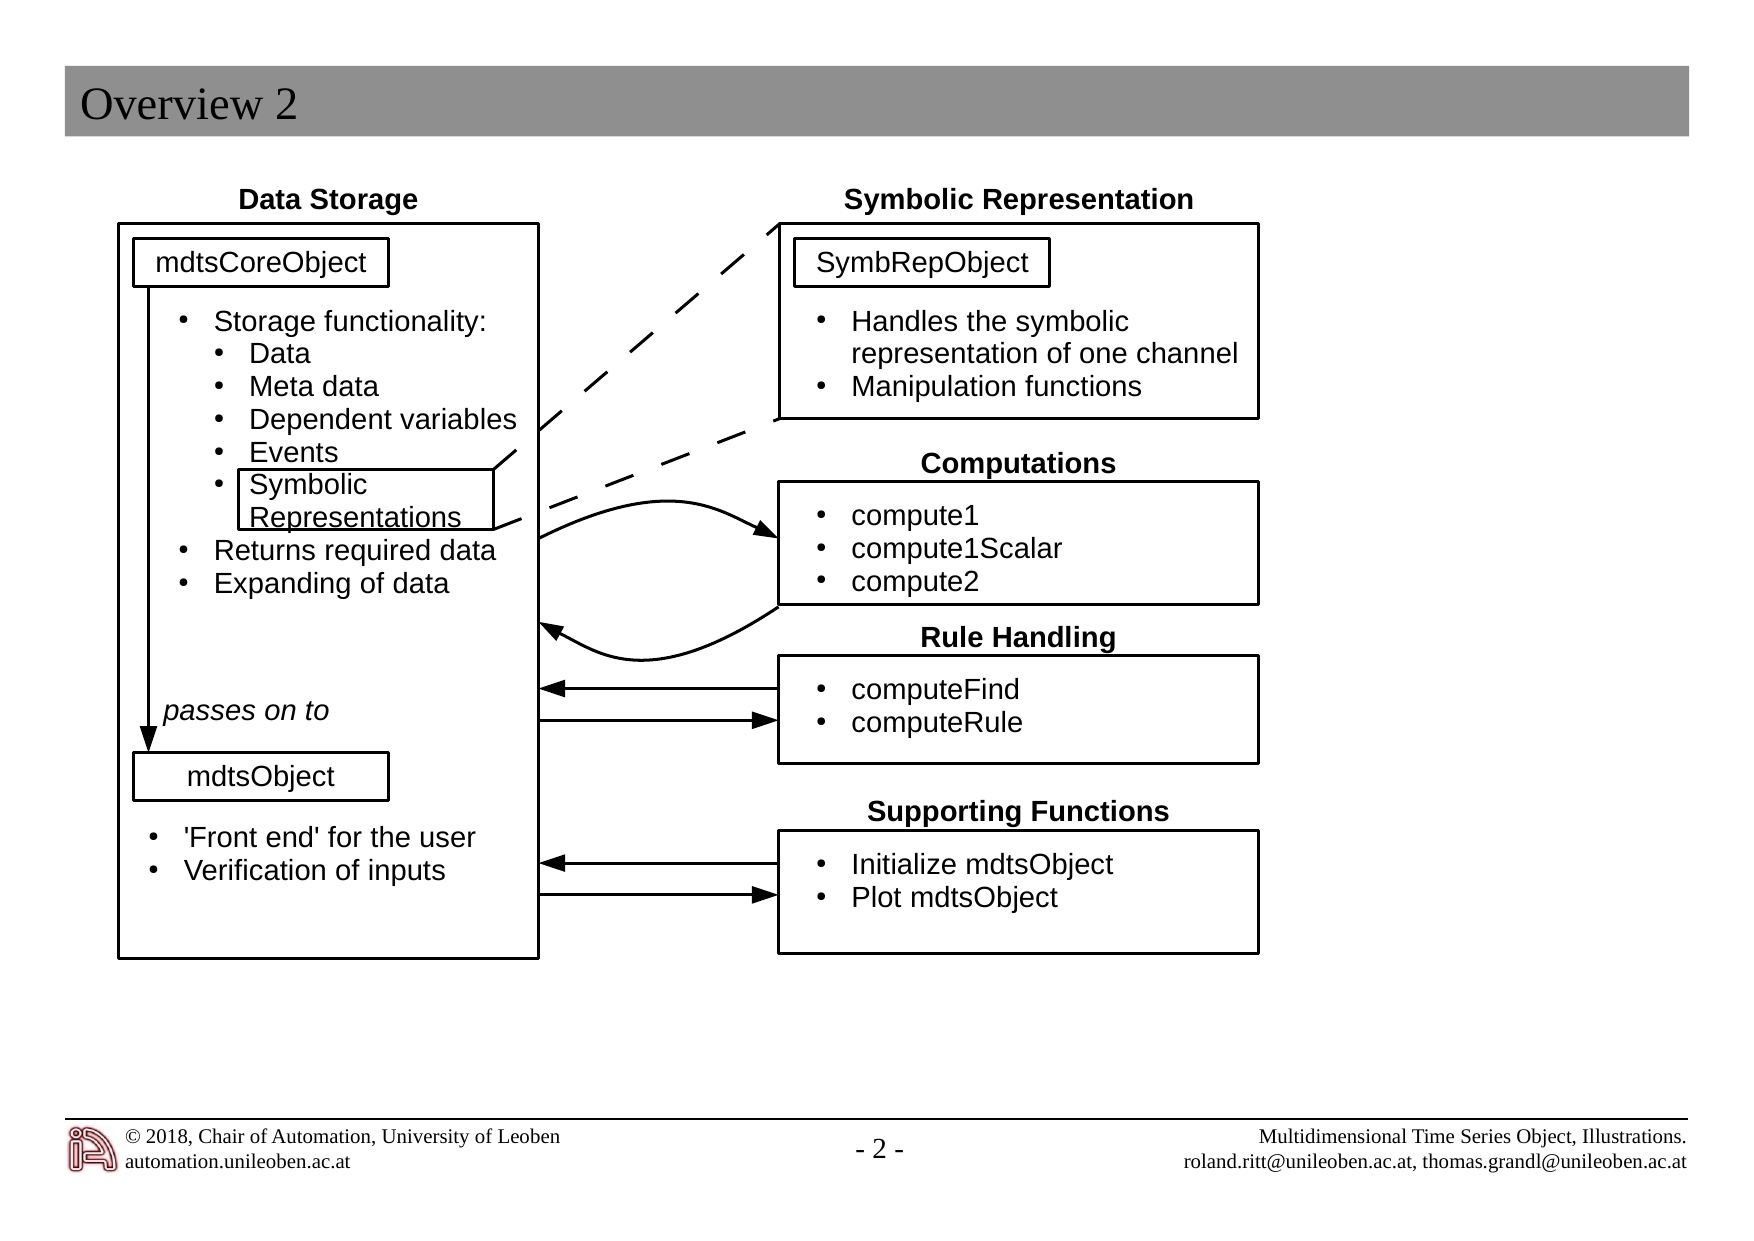

# Overview 2
Data Storage
Symbolic Representation
mdtsCoreObject
SymbRepObject
Storage functionality:
Data
Meta data
Dependent variables
Events
Symbolic Representations
Returns required data
Expanding of data
Handles the symbolic representation of one channel
Manipulation functions
Computations
compute1
compute1Scalar
compute2
Rule Handling
computeFind
computeRule
passes on to
mdtsObject
Supporting Functions
'Front end' for the user
Verification of inputs
Initialize mdtsObject
Plot mdtsObject